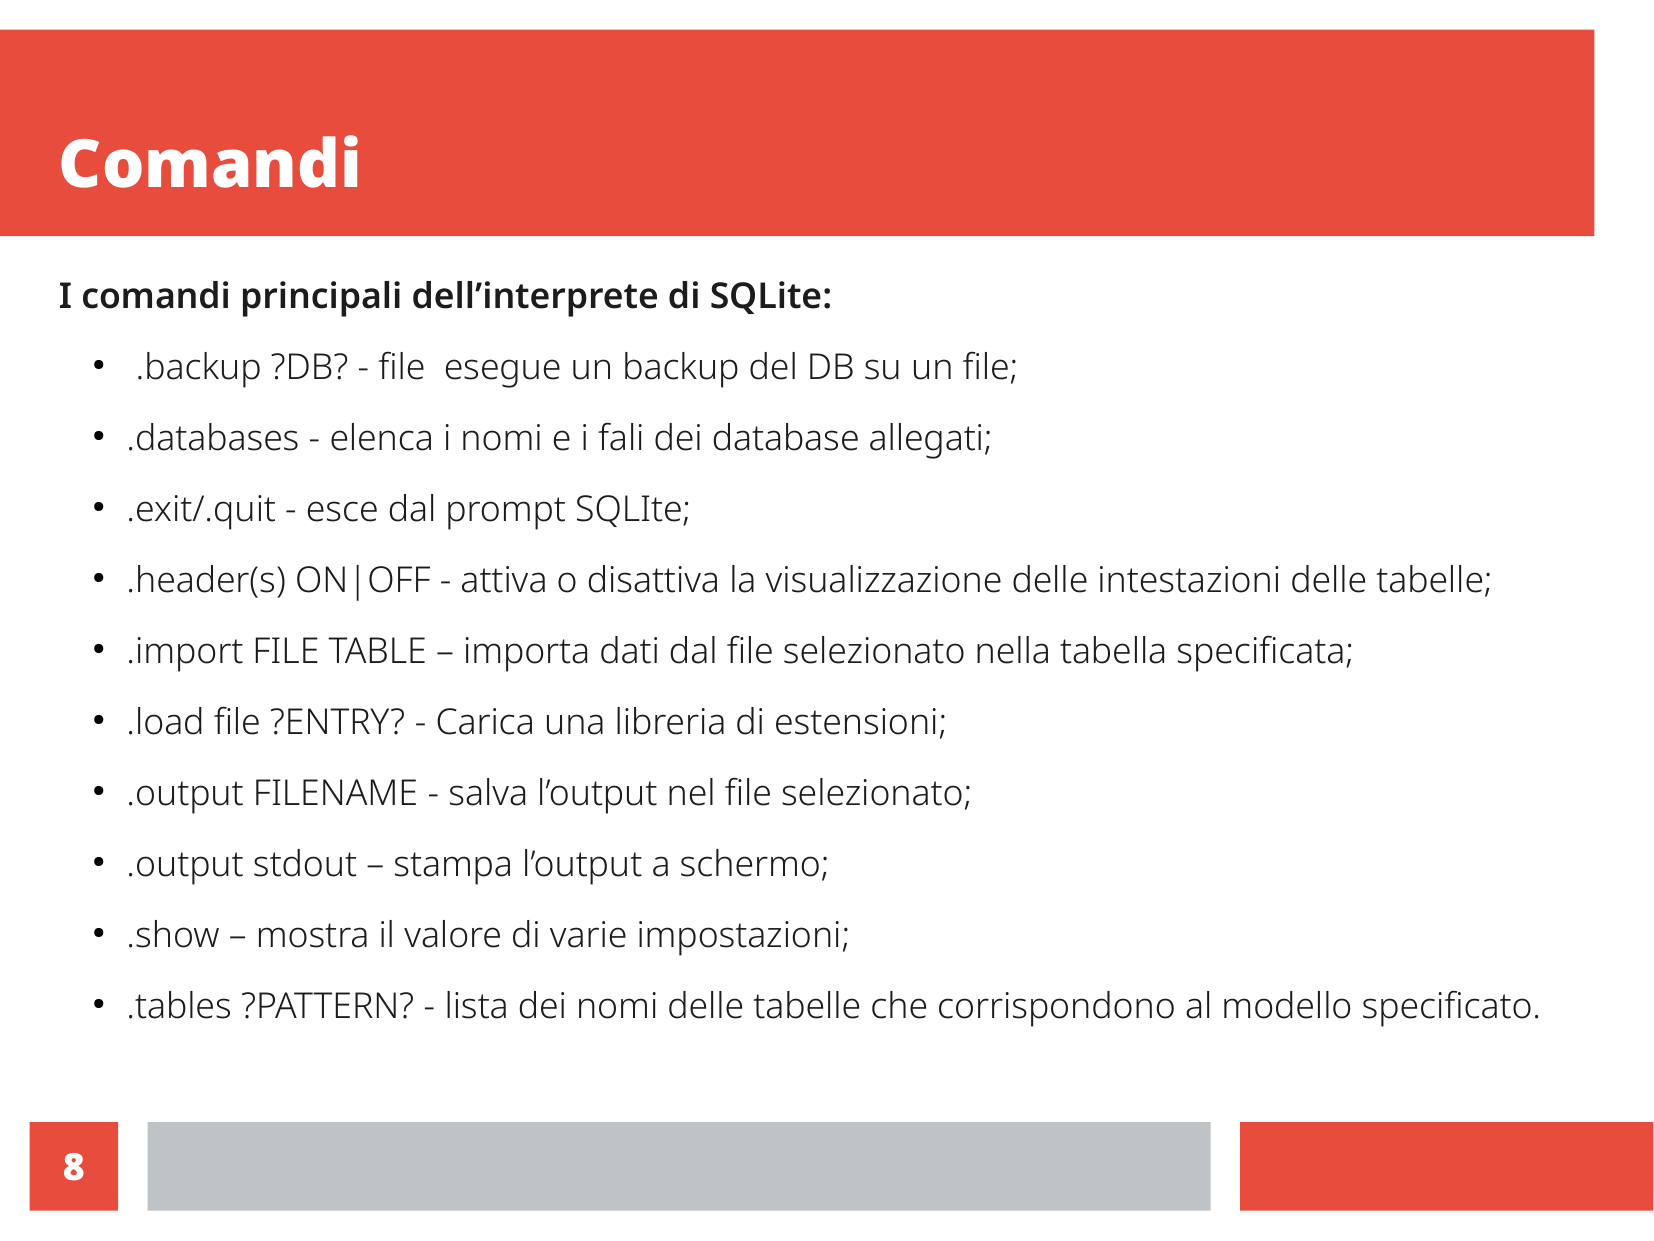

# Comandi
I comandi principali dell’interprete di SQLite:
 .backup ?DB? - file esegue un backup del DB su un file;
.databases - elenca i nomi e i fali dei database allegati;
.exit/.quit - esce dal prompt SQLIte;
.header(s) ON|OFF - attiva o disattiva la visualizzazione delle intestazioni delle tabelle;
.import FILE TABLE – importa dati dal file selezionato nella tabella specificata;
.load file ?ENTRY? - Carica una libreria di estensioni;
.output FILENAME - salva l’output nel file selezionato;
.output stdout – stampa l’output a schermo;
.show – mostra il valore di varie impostazioni;
.tables ?PATTERN? - lista dei nomi delle tabelle che corrispondono al modello specificato.
8